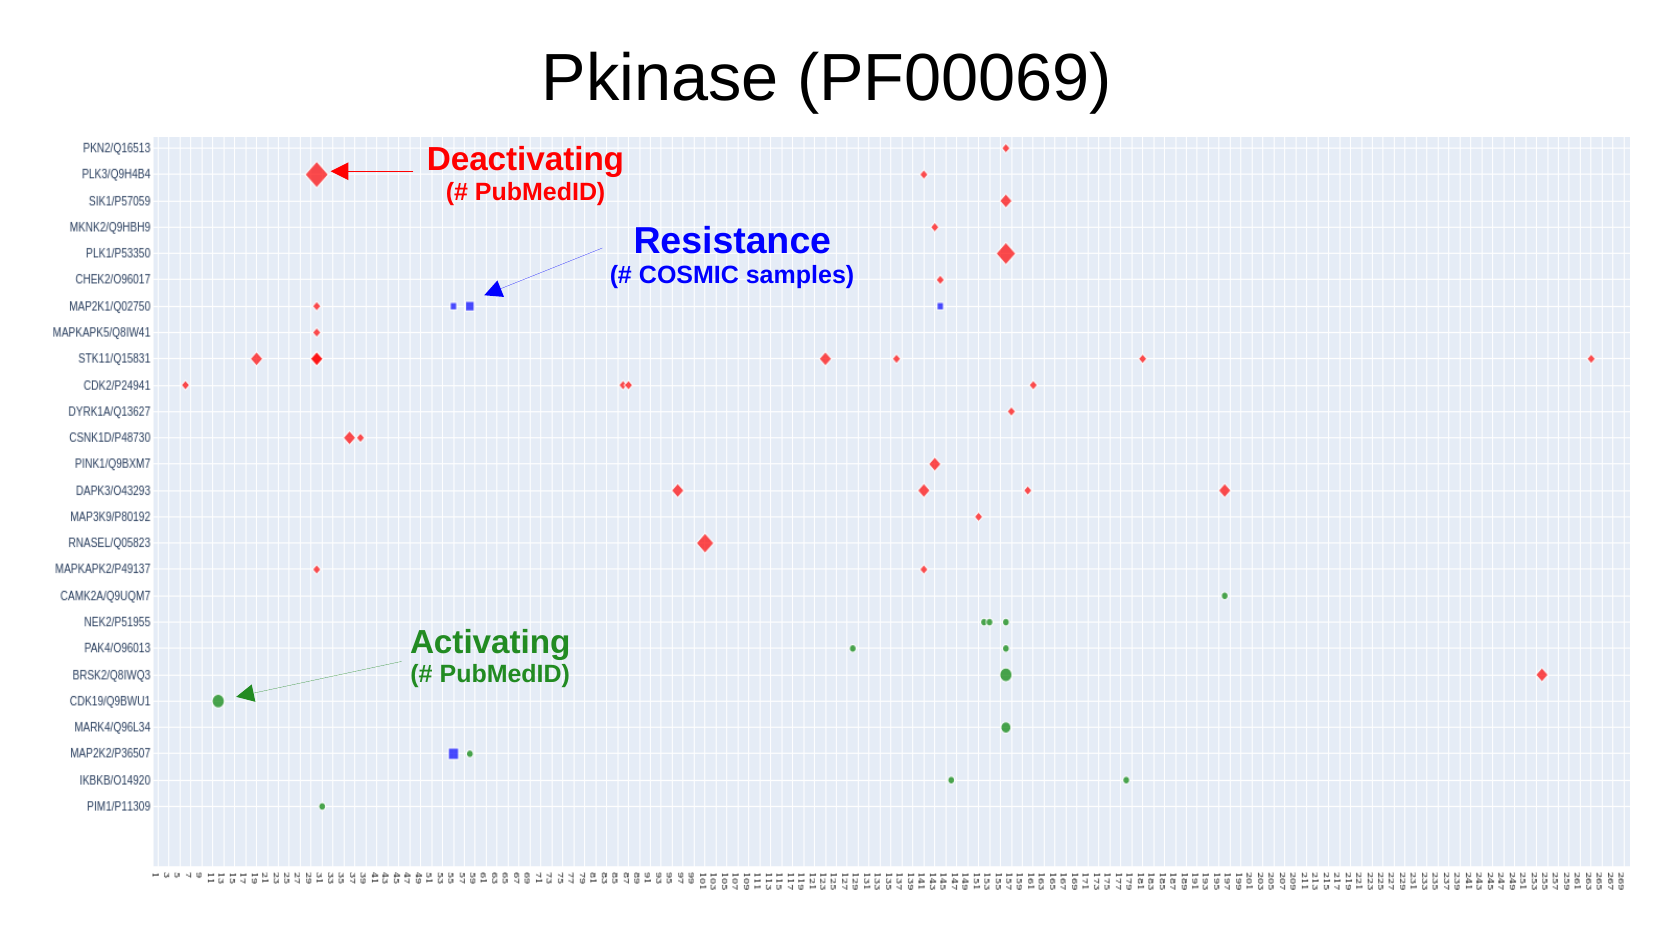

# Pkinase (PF00069)
Deactivating
(# PubMedID)
Resistance
(# COSMIC samples)
Activating
(# PubMedID)